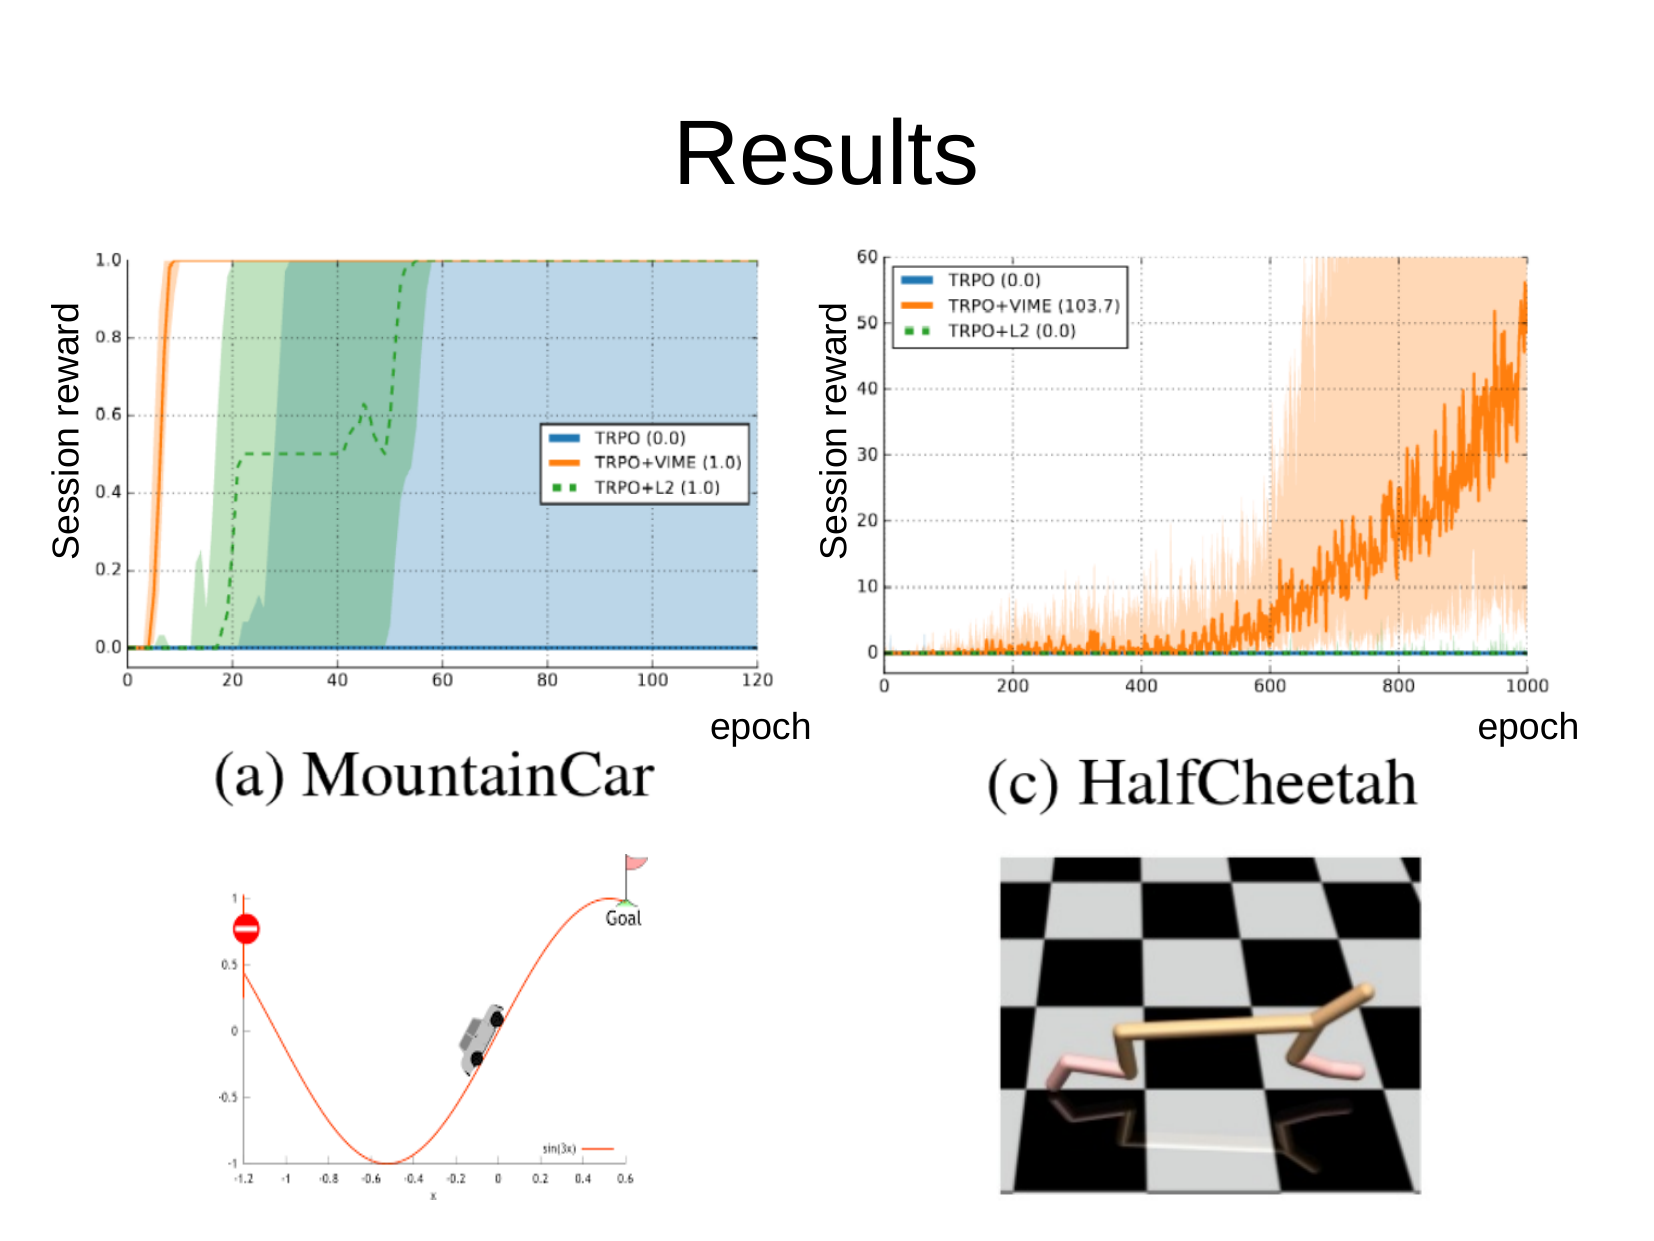

# Results
Session reward
Session reward
epoch
epoch